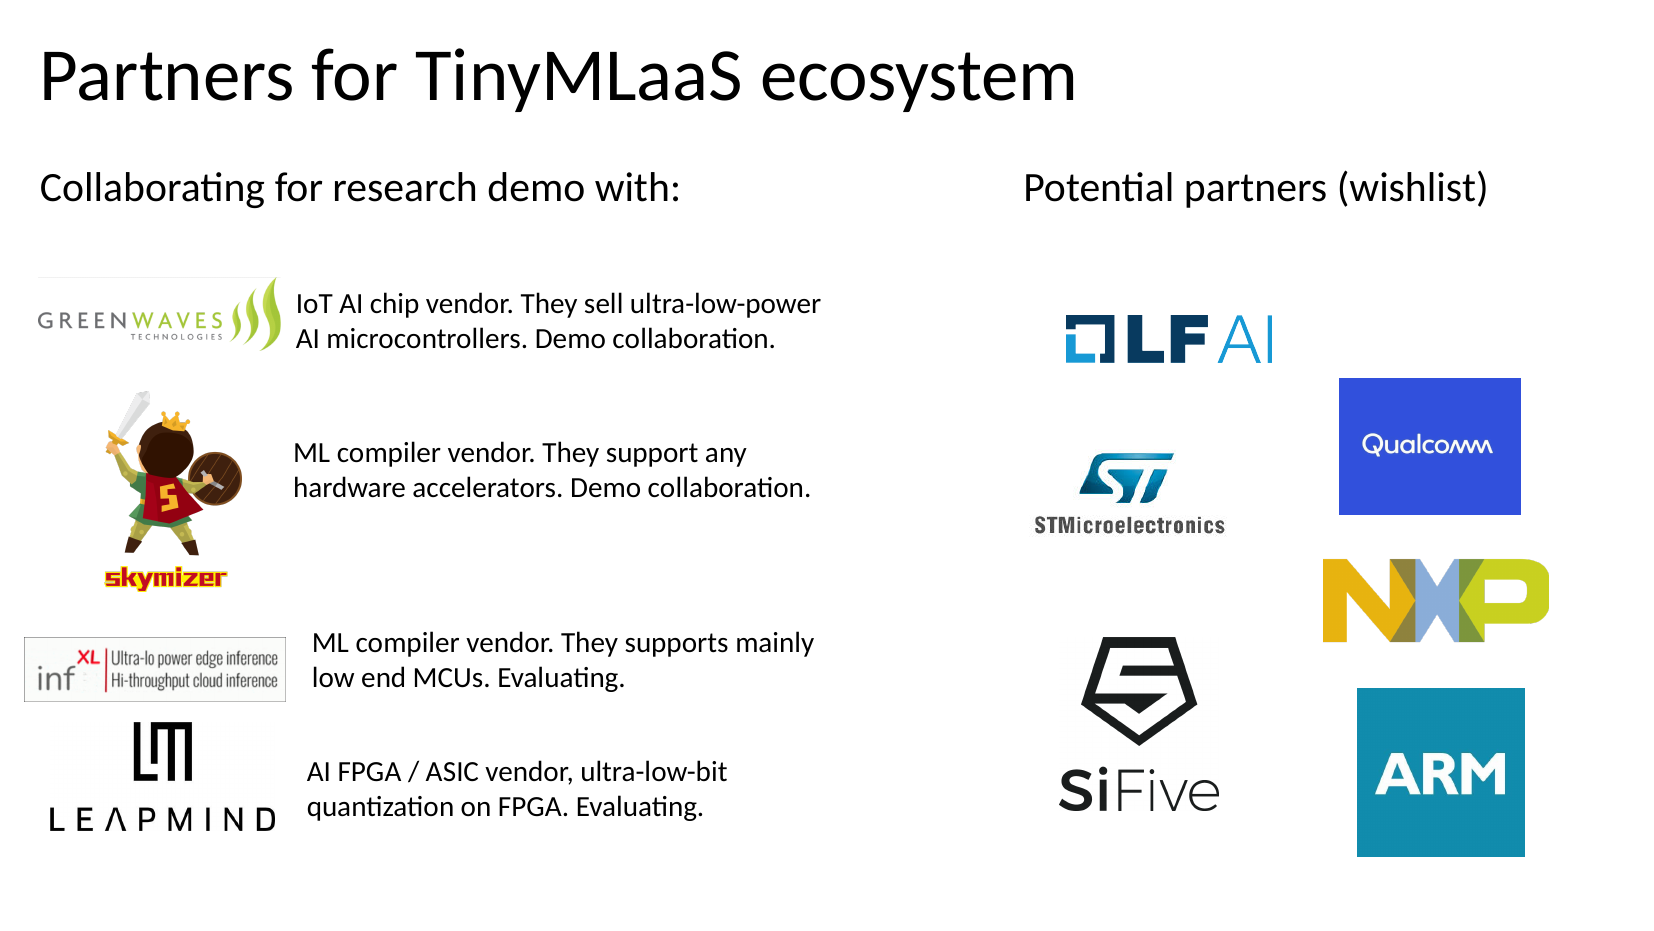

Partners for TinyMLaaS ecosystem
Collaborating for research demo with:
Potential partners (wishlist)
IoT AI chip vendor. They sell ultra-low-power AI microcontrollers. Demo collaboration.
ML compiler vendor. They support any hardware accelerators. Demo collaboration.
ML compiler vendor. They supports mainly low end MCUs. Evaluating.
AI FPGA / ASIC vendor, ultra-low-bit quantization on FPGA. Evaluating.